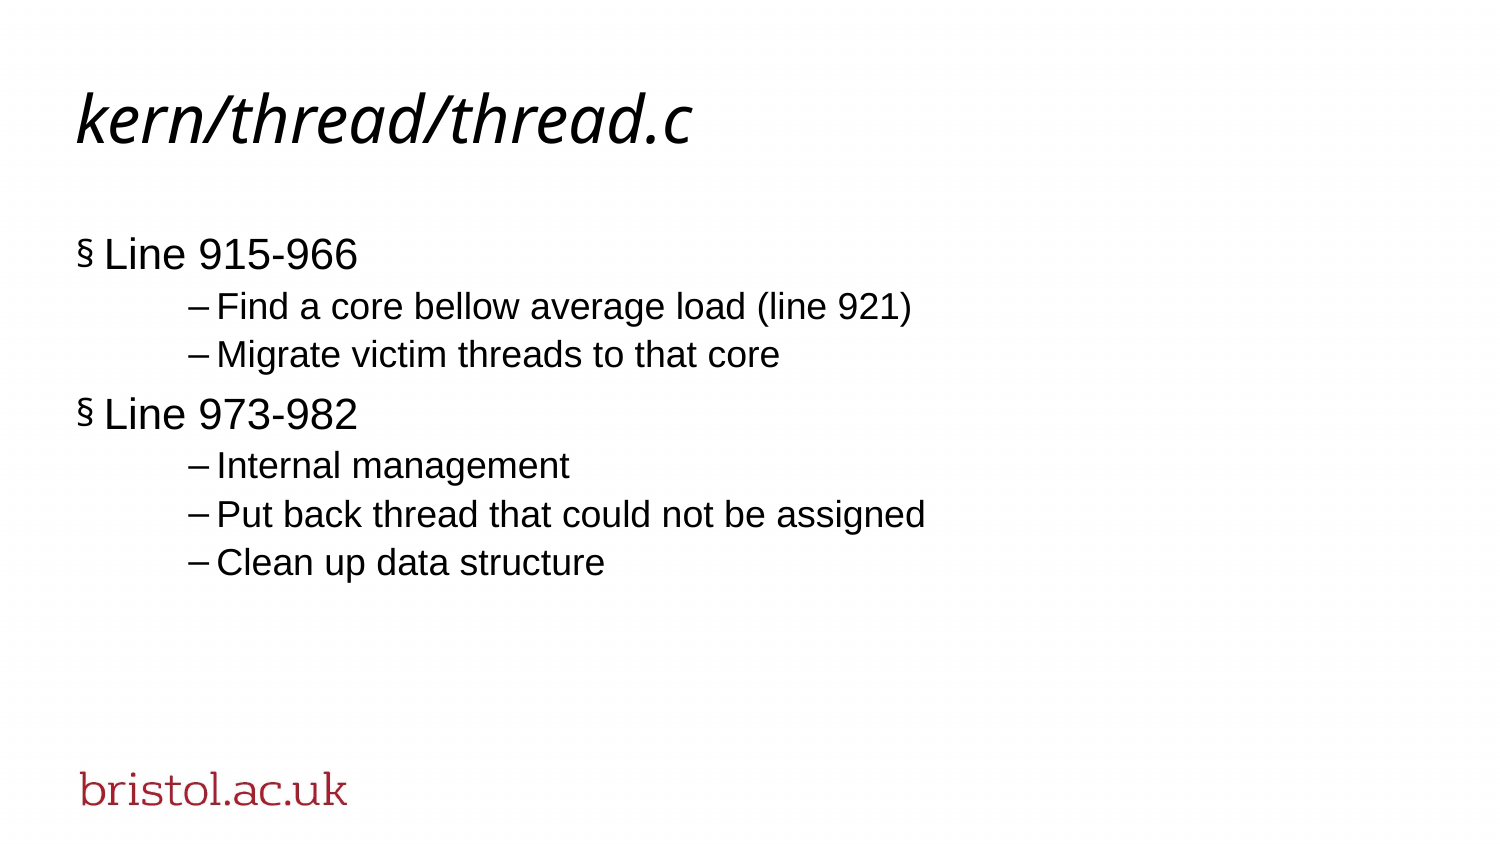

# kern/thread/thread.c
Line 915-966
Find a core bellow average load (line 921)
Migrate victim threads to that core
Line 973-982
Internal management
Put back thread that could not be assigned
Clean up data structure